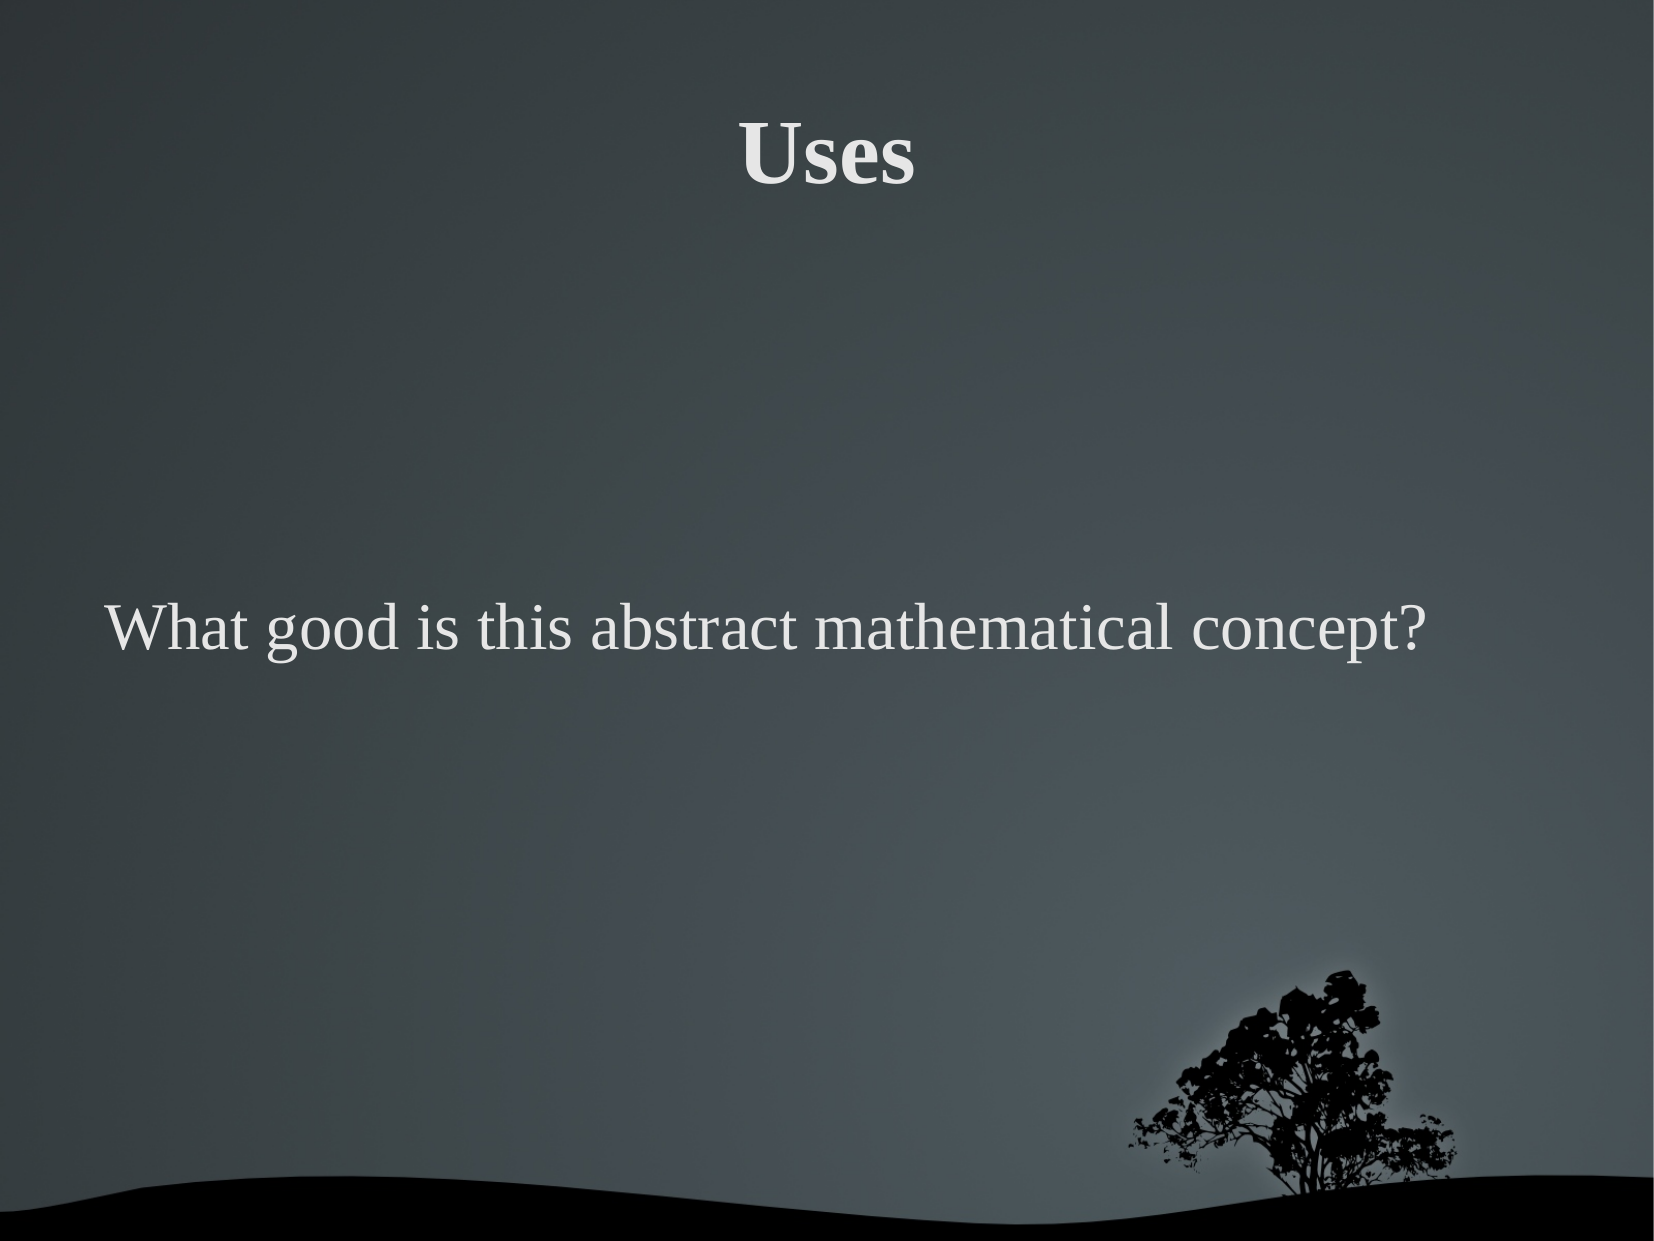

# Uses
What good is this abstract mathematical concept?